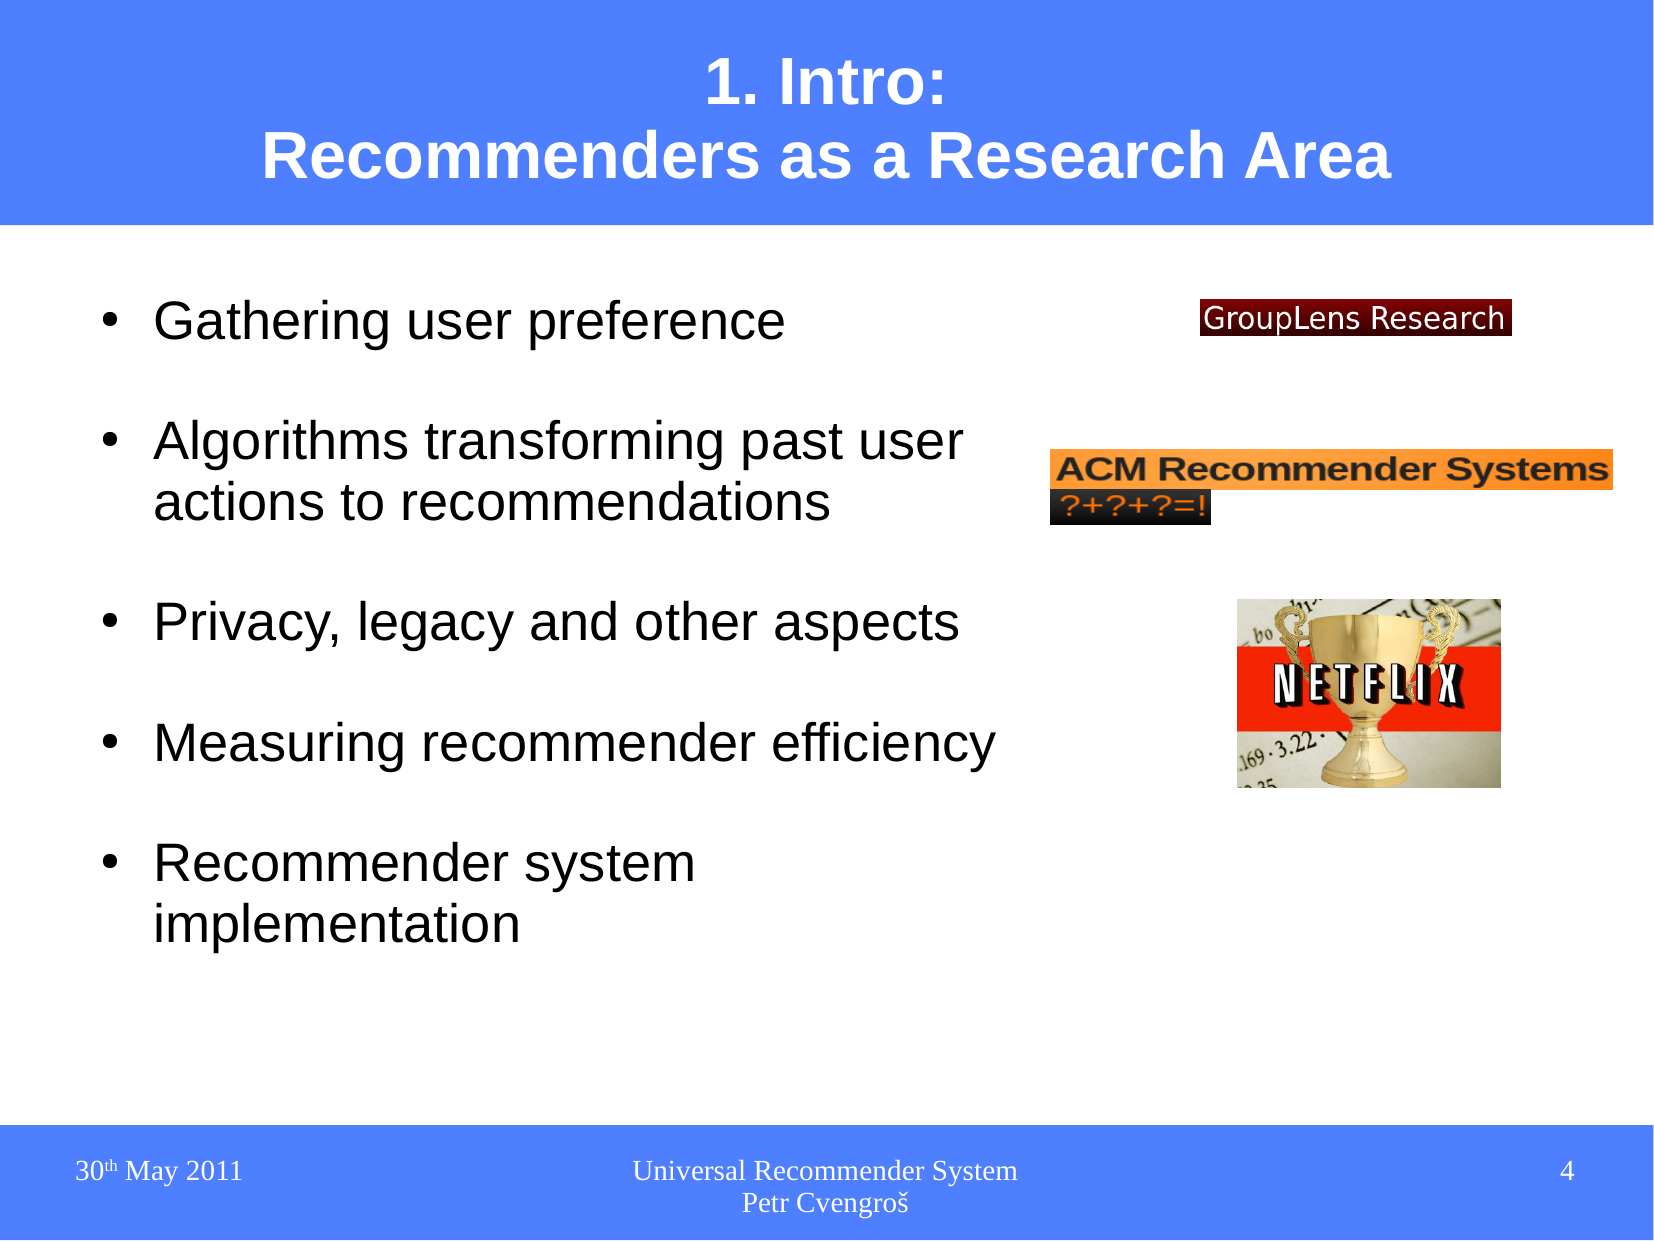

# 1. Intro: Recommenders as a Research Area
Gathering user preference
Algorithms transforming past user actions to recommendations
Privacy, legacy and other aspects
Measuring recommender efficiency
Recommender system implementation
4